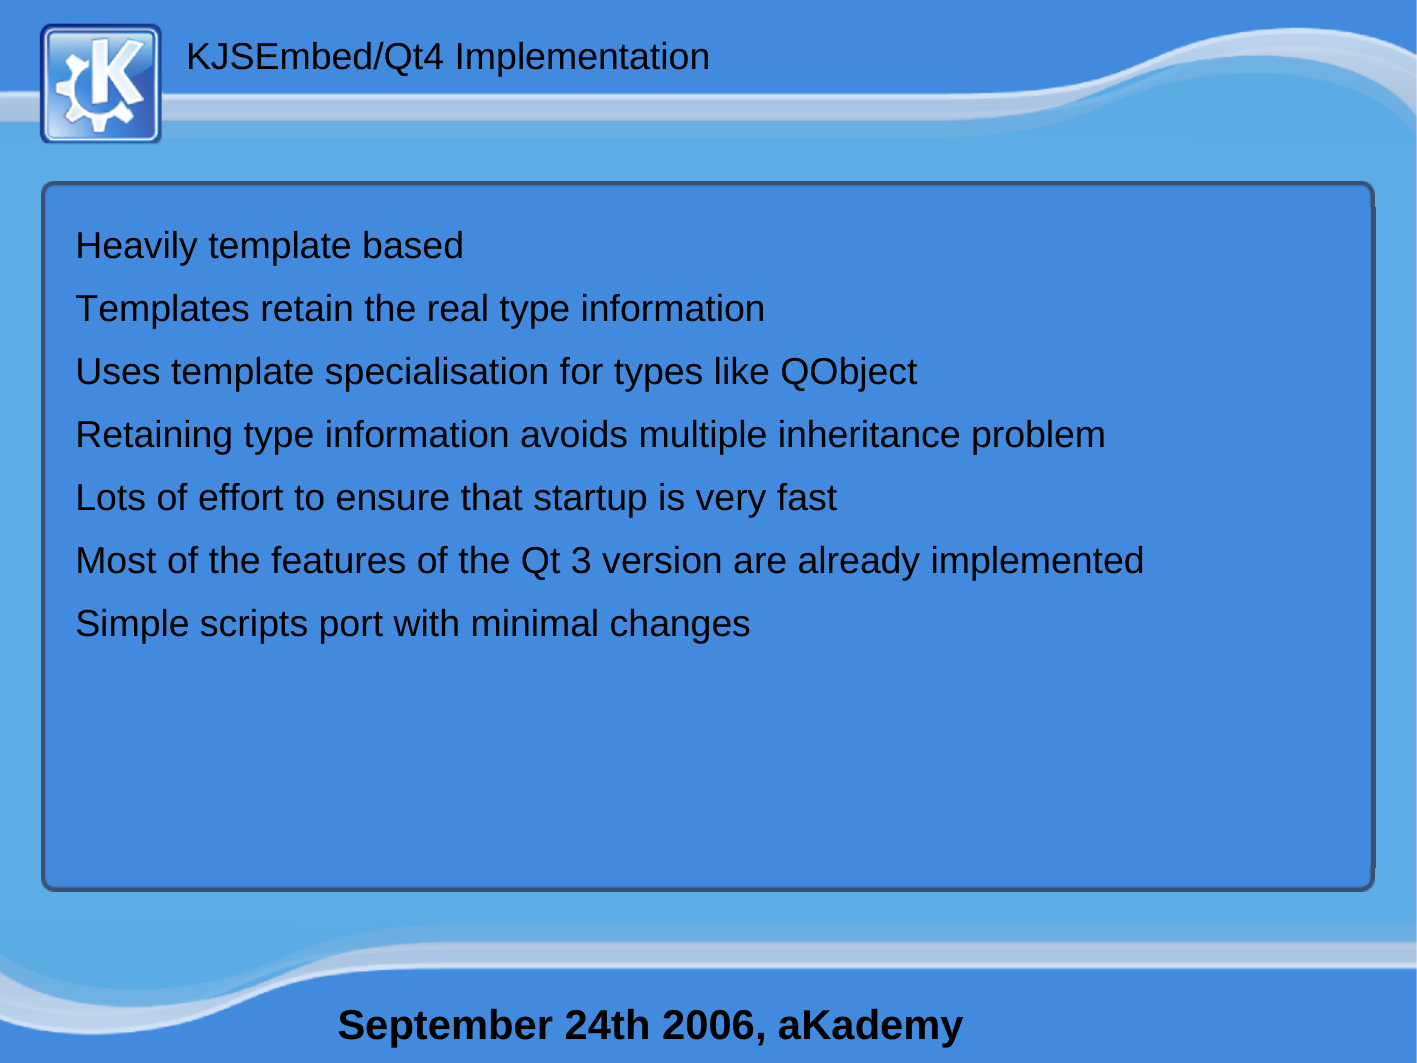

KJSEmbed/Qt4 Implementation
 Heavily template based
 Templates retain the real type information
 Uses template specialisation for types like QObject
 Retaining type information avoids multiple inheritance problem
 Lots of effort to ensure that startup is very fast
 Most of the features of the Qt 3 version are already implemented
 Simple scripts port with minimal changes